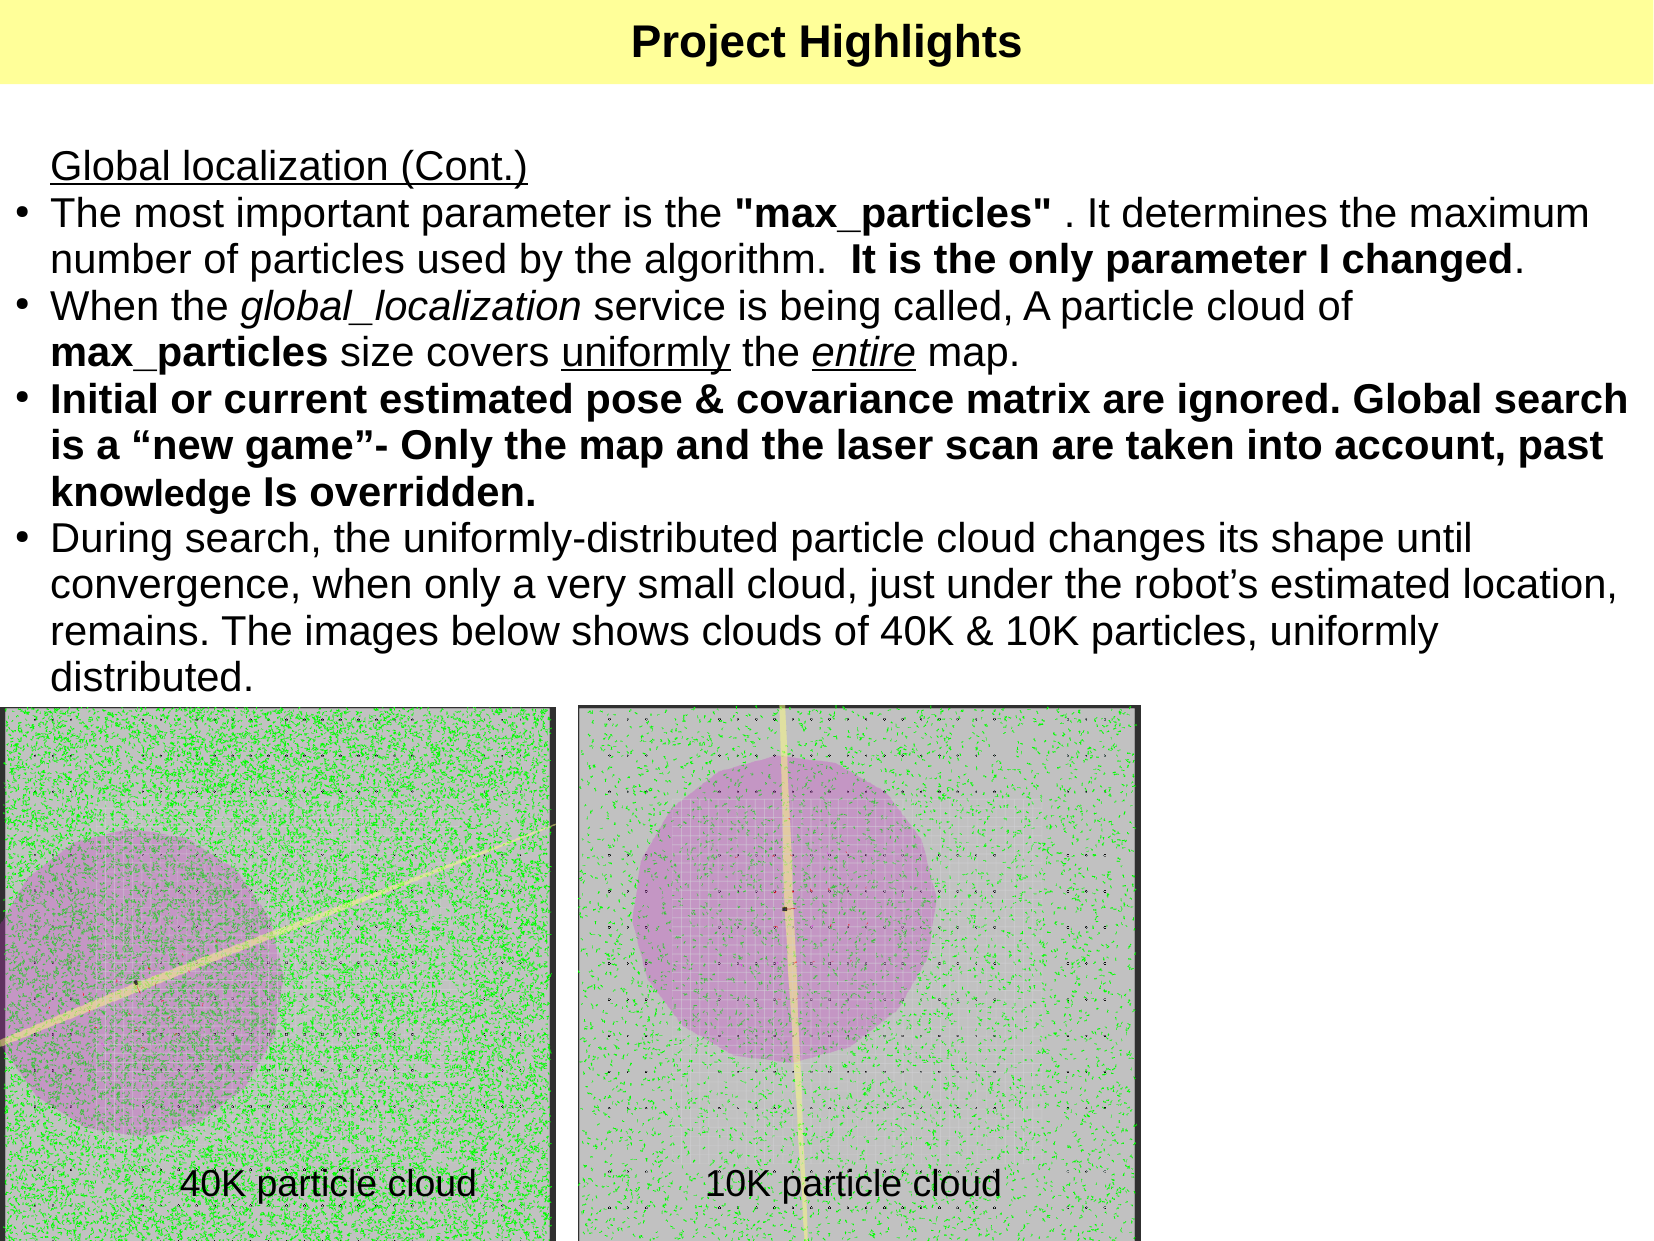

# Project Highlights
Global localization (Cont.)
The most important parameter is the "max_particles" . It determines the maximum number of particles used by the algorithm. It is the only parameter I changed.
When the global_localization service is being called, A particle cloud of max_particles size covers uniformly the entire map.
Initial or current estimated pose & covariance matrix are ignored. Global search is a “new game”- Only the map and the laser scan are taken into account, past knowledge Is overridden.
During search, the uniformly-distributed particle cloud changes its shape until convergence, when only a very small cloud, just under the robot’s estimated location, remains. The images below shows clouds of 40K & 10K particles, uniformly distributed.
40K particle cloud
10K particle cloud